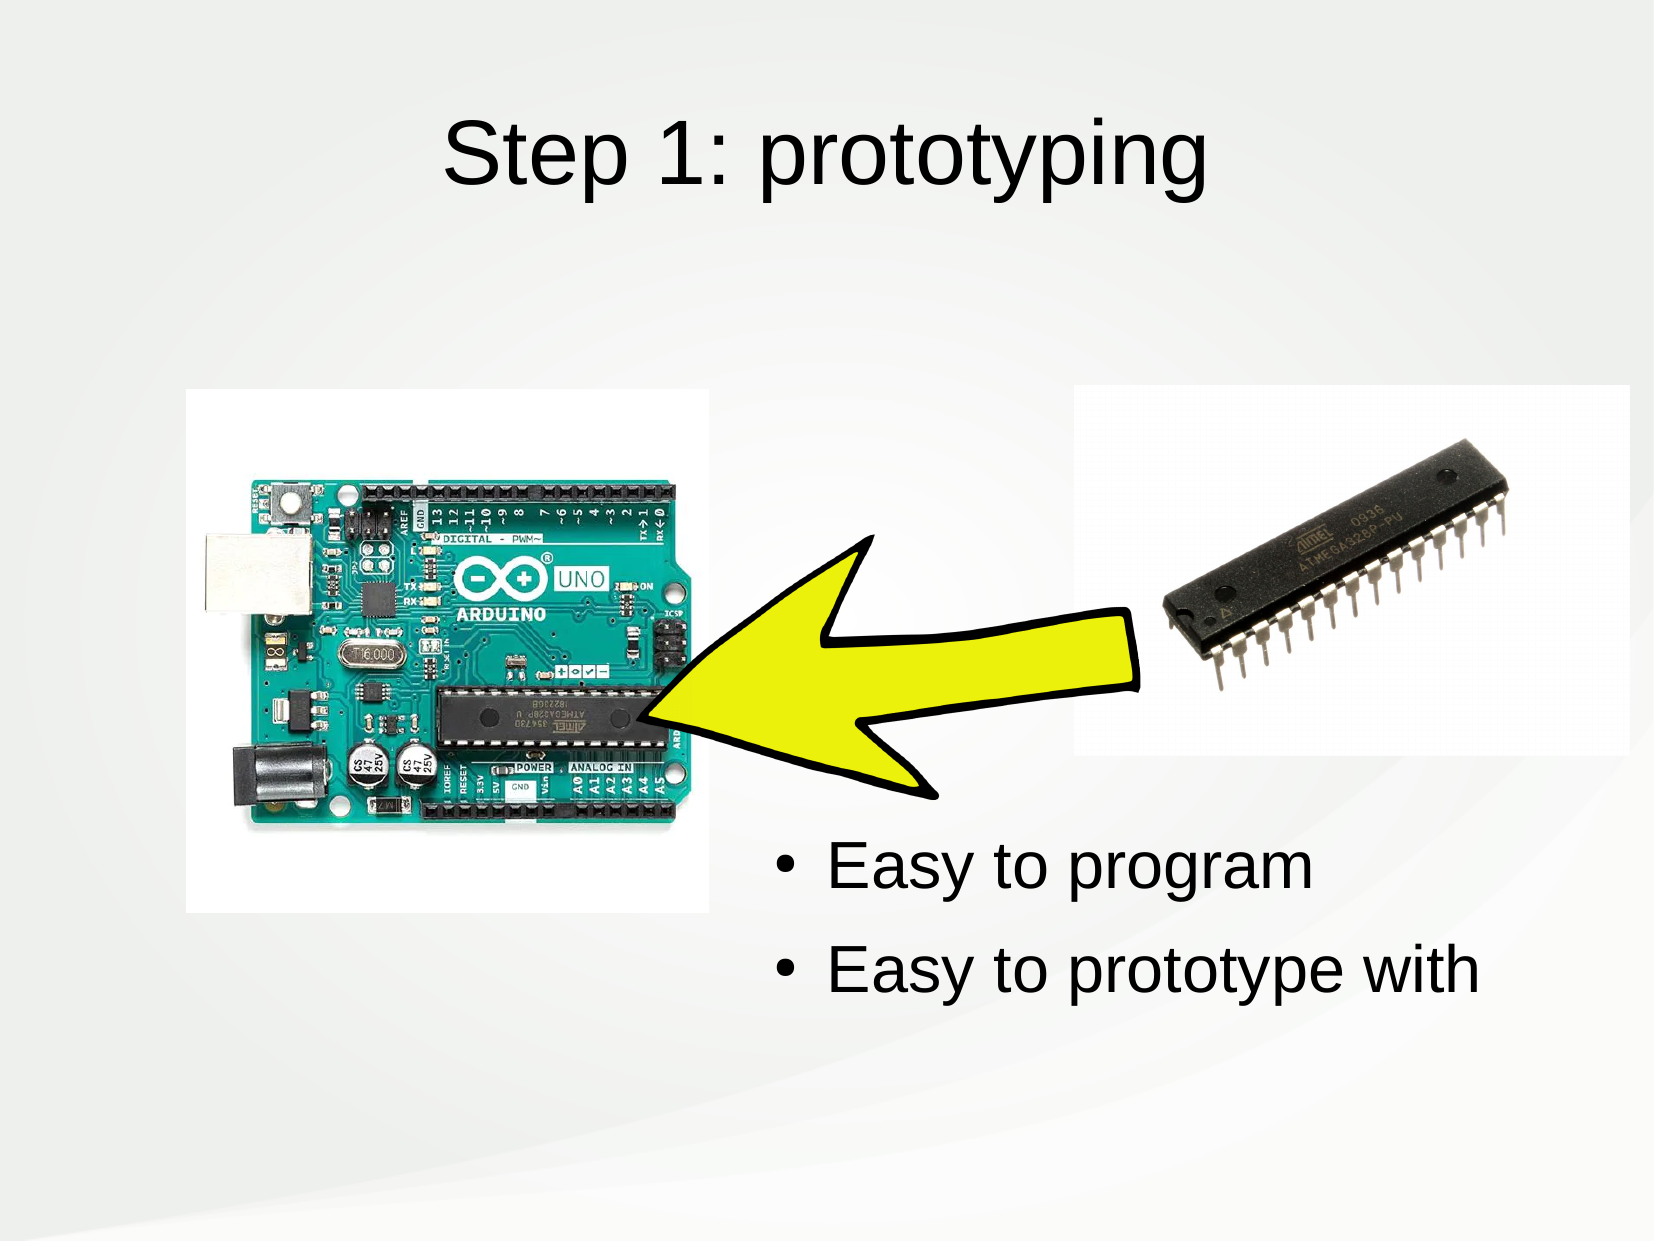

# Step 1: prototyping
Easy to program
Easy to prototype with